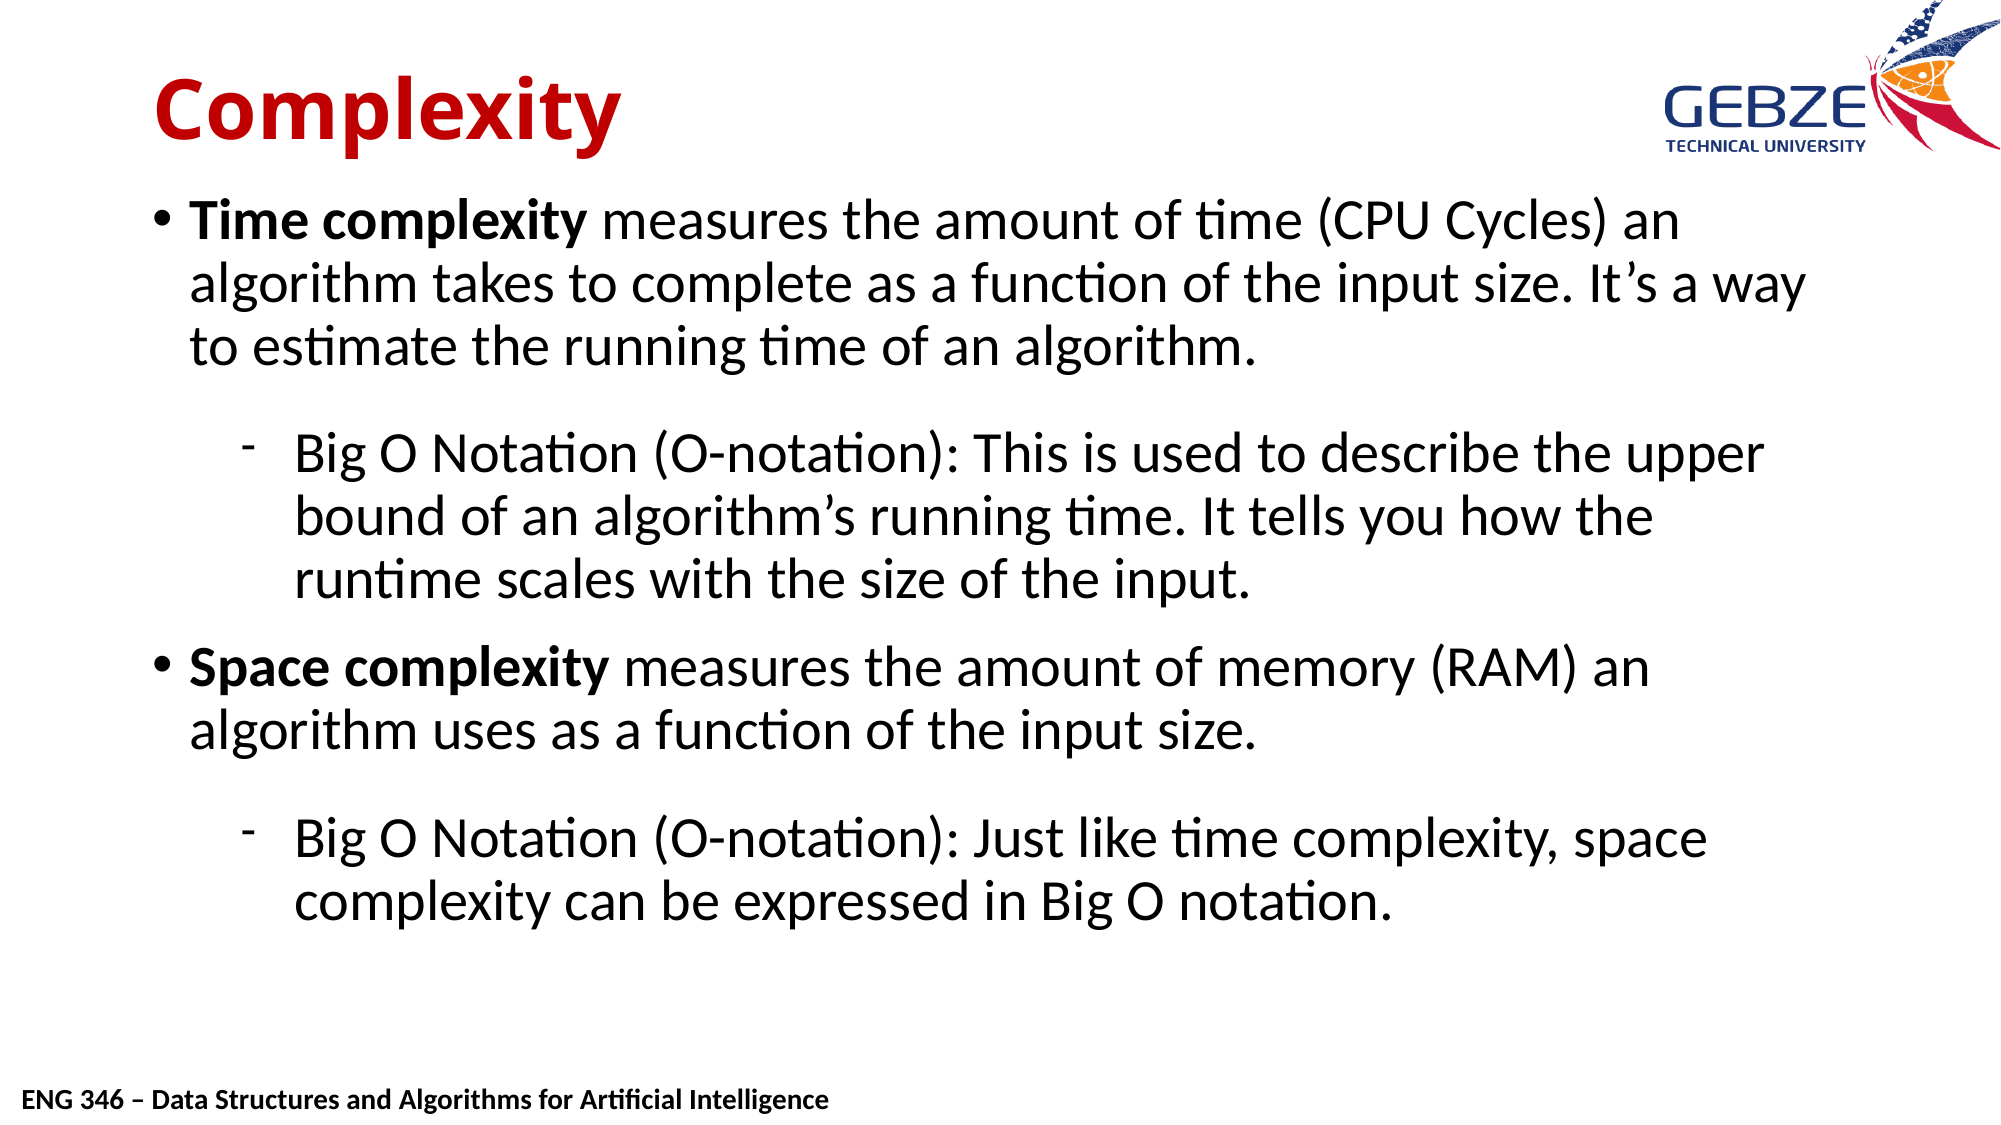

# Complexity
Time complexity measures the amount of time (CPU Cycles) an algorithm takes to complete as a function of the input size. It’s a way to estimate the running time of an algorithm.
Big O Notation (O-notation): This is used to describe the upper bound of an algorithm’s running time. It tells you how the runtime scales with the size of the input.
Space complexity measures the amount of memory (RAM) an algorithm uses as a function of the input size.
Big O Notation (O-notation): Just like time complexity, space complexity can be expressed in Big O notation.